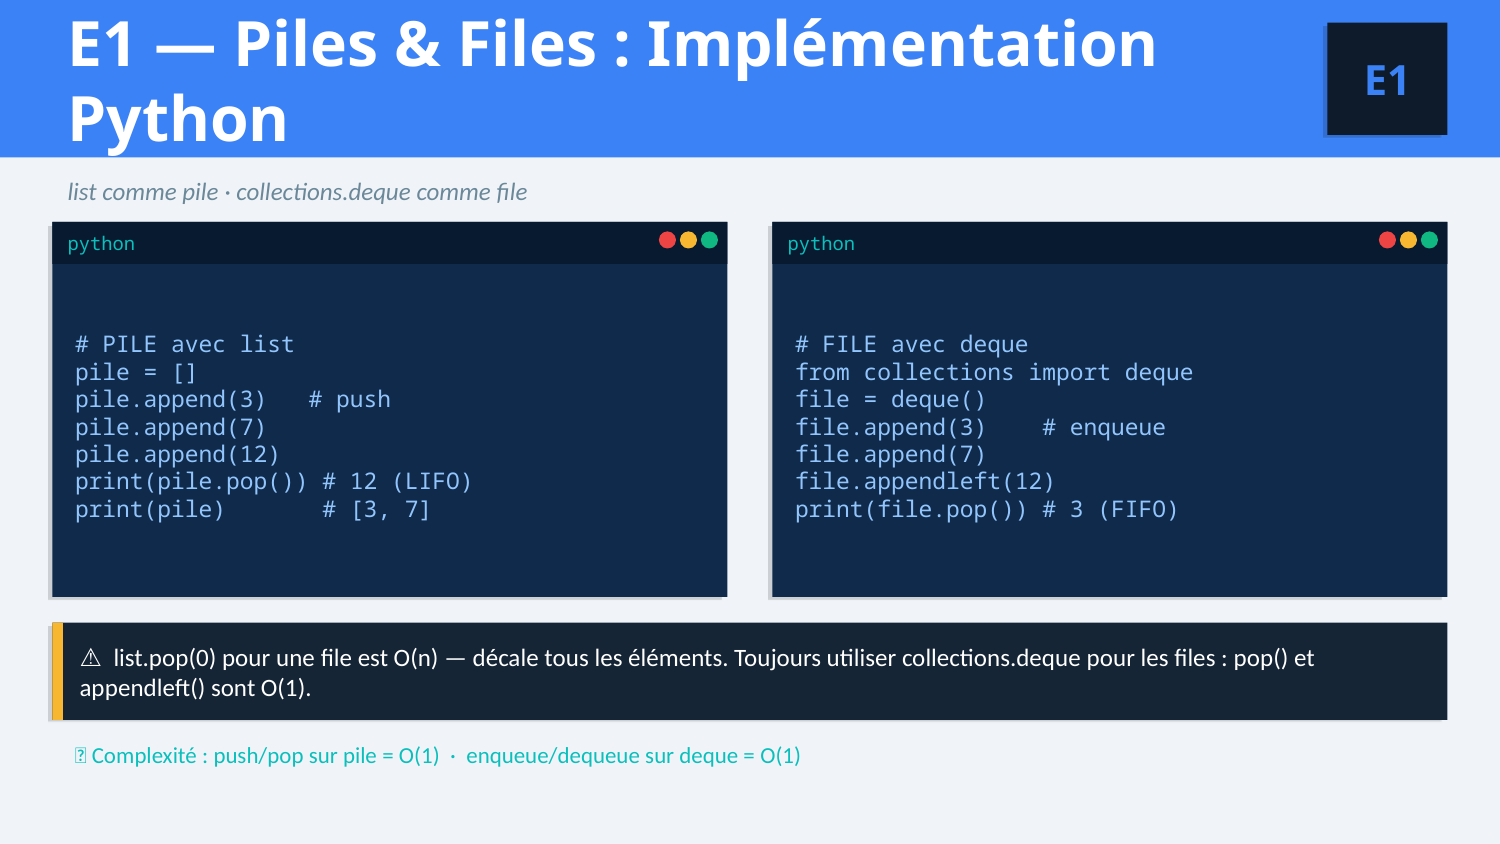

E1 — Piles & Files : Implémentation Python
E1
list comme pile · collections.deque comme file
python
python
# PILE avec list
pile = []
pile.append(3) # push
pile.append(7)
pile.append(12)
print(pile.pop()) # 12 (LIFO)
print(pile) # [3, 7]
# FILE avec deque
from collections import deque
file = deque()
file.append(3) # enqueue
file.append(7)
file.appendleft(12)
print(file.pop()) # 3 (FIFO)
⚠️ list.pop(0) pour une file est O(n) — décale tous les éléments. Toujours utiliser collections.deque pour les files : pop() et appendleft() sont O(1).
💡 Complexité : push/pop sur pile = O(1) · enqueue/dequeue sur deque = O(1)